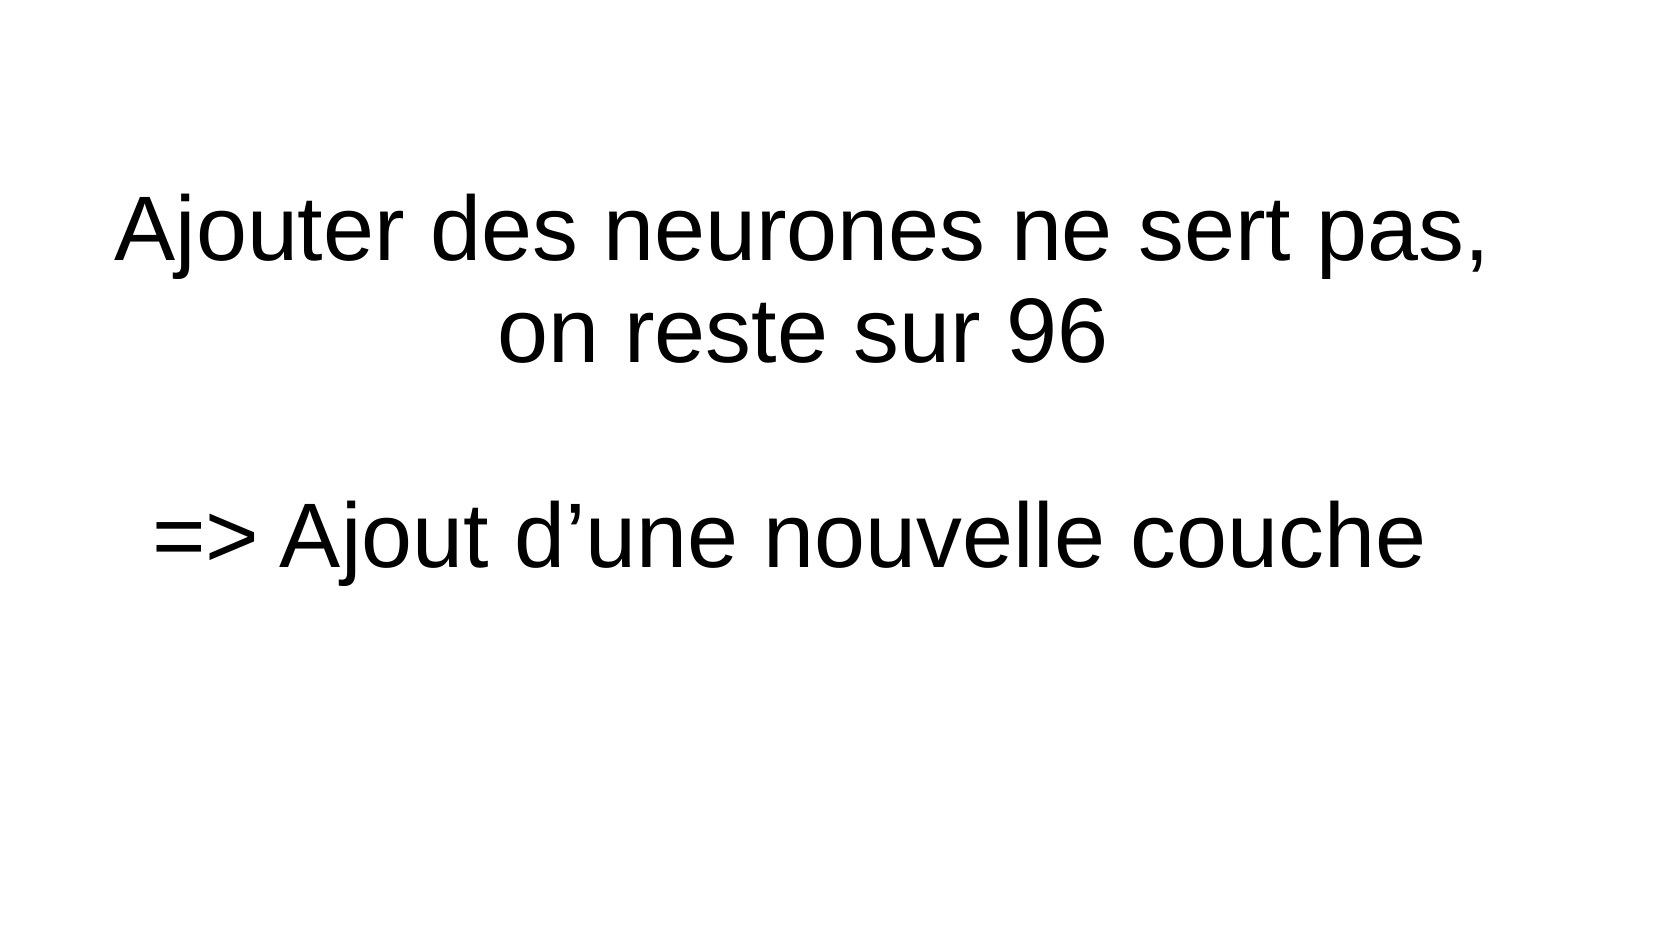

# Ajouter des neurones ne sert pas, on reste sur 96 => Ajout d’une nouvelle couche